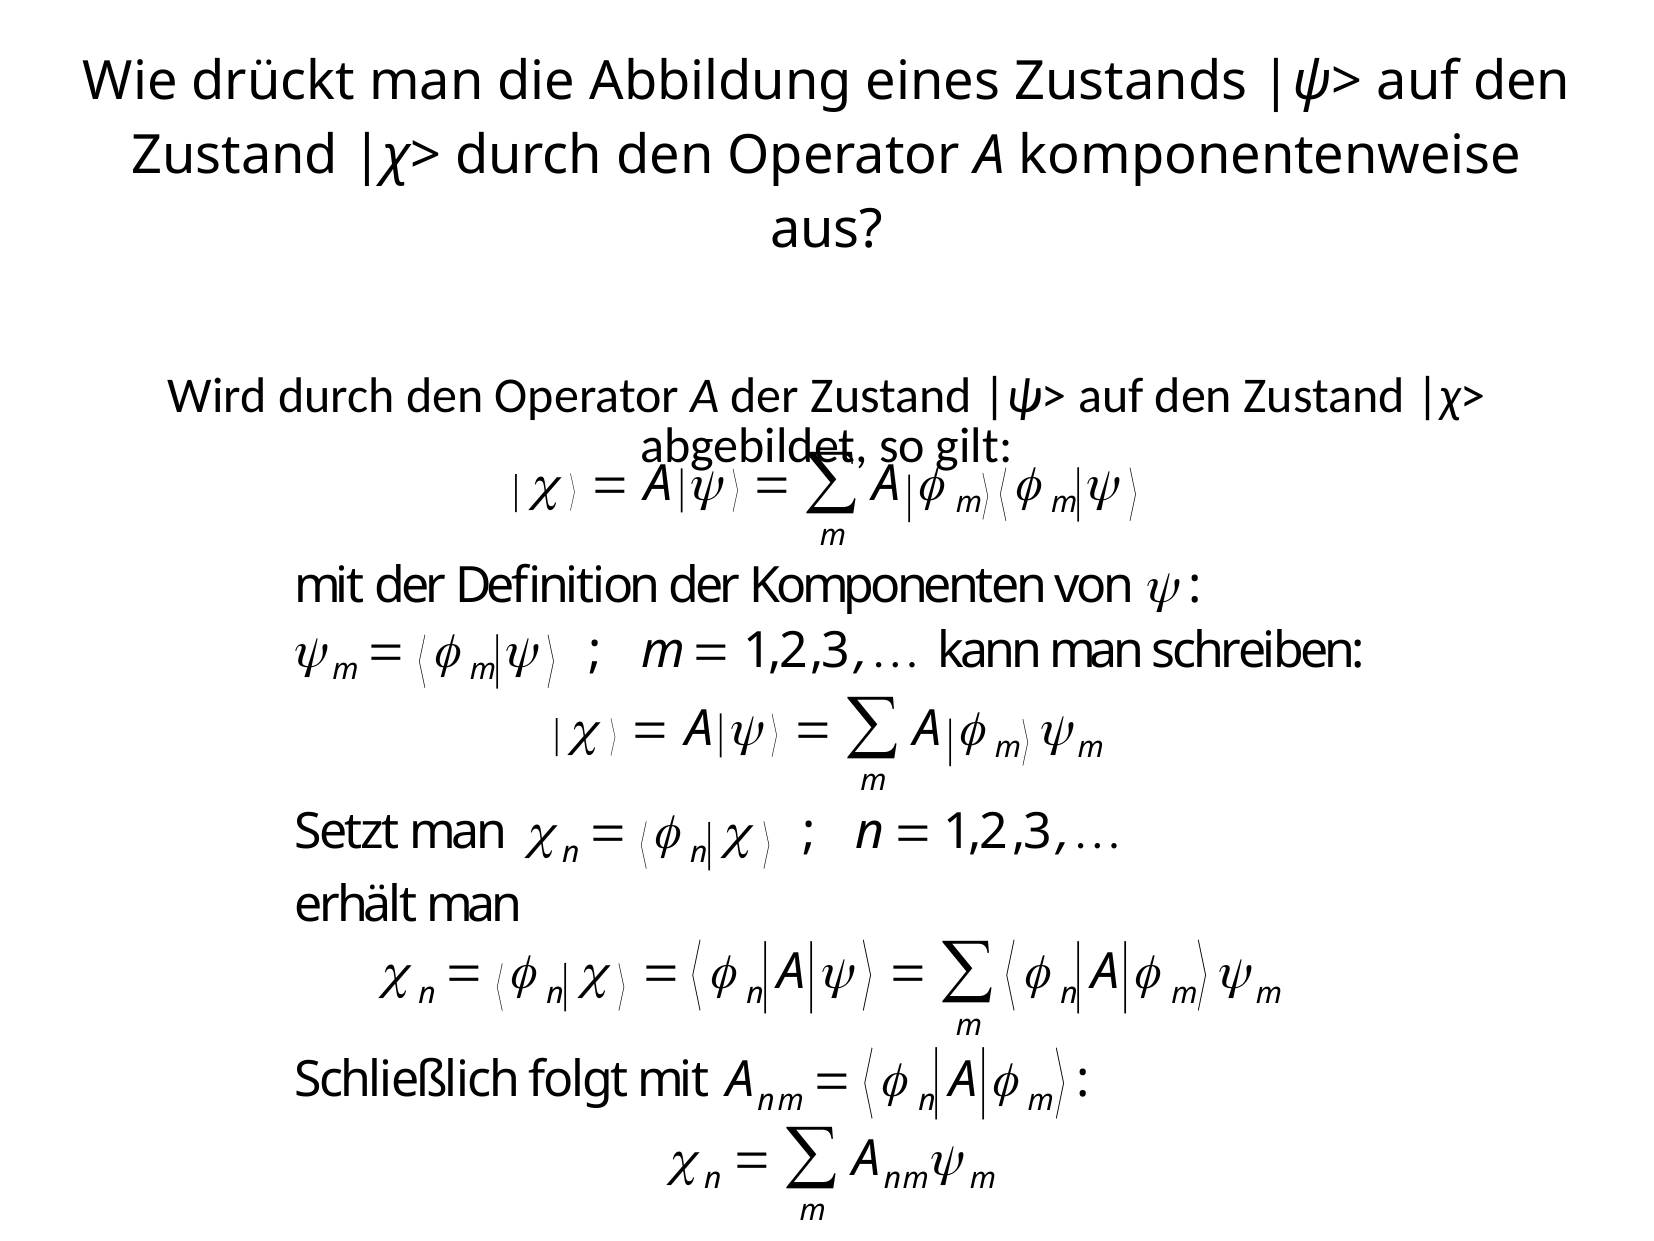

# Wie drückt man die Abbildung eines Zustands |ψ> auf den Zustand |χ> durch den Operator A komponentenweise aus?
Wird durch den Operator A der Zustand |ψ> auf den Zustand |χ> abgebildet, so gilt: